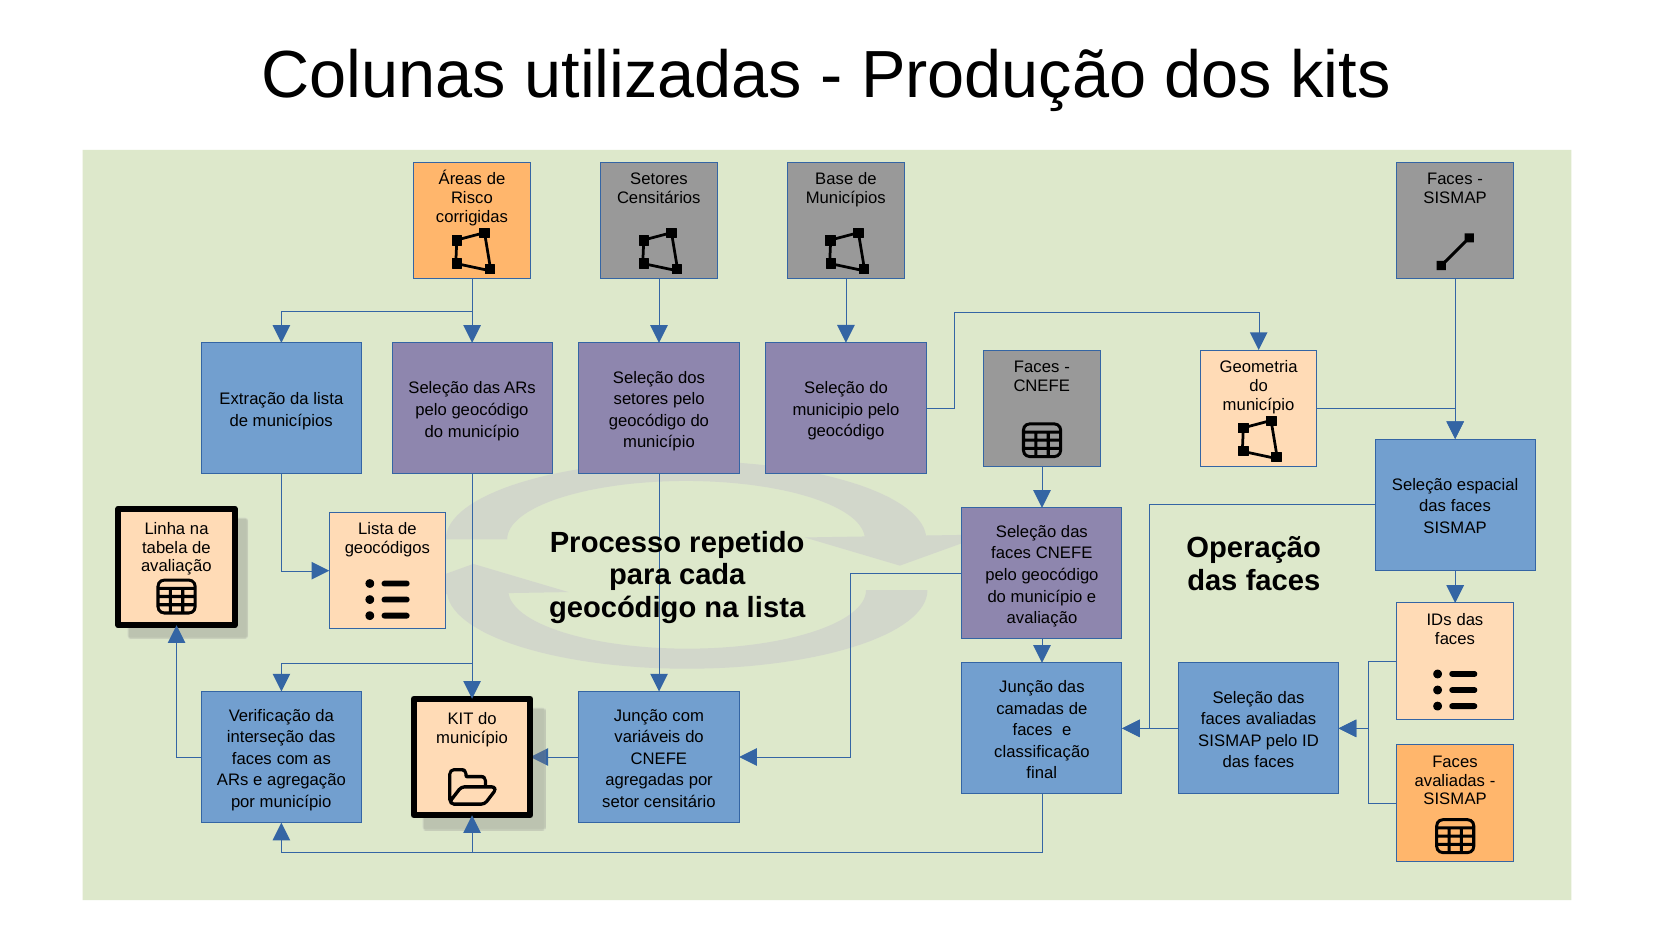

Esquema de processamento - Produção dos kits
Colunas utilizadas - Produção dos kits
#
Áreas de Risco corrigidas
Setores Censitários
Base de Municípios
Faces - SISMAP
Seleção do municipio pelo geocódigo
Extração da lista de municípios
Seleção das ARs pelo geocódigo do município
Seleção dos setores pelo geocódigo do município
Faces - CNEFE
Geometria do município
Seleção espacial das faces SISMAP
Processo repetido para cada geocódigo na lista
Seleção das faces CNEFE pelo geocódigo do município e avaliação
Linha na tabela de avaliação
Operação das faces
Lista de geocódigos
IDs das faces
Junção das camadas de faces e classificação final
Seleção das faces avaliadas SISMAP pelo ID das faces
Verificação da interseção das faces com as ARs e agregação por município
Junção com variáveis do CNEFE agregadas por setor censitário
KIT do município
Faces avaliadas - SISMAP